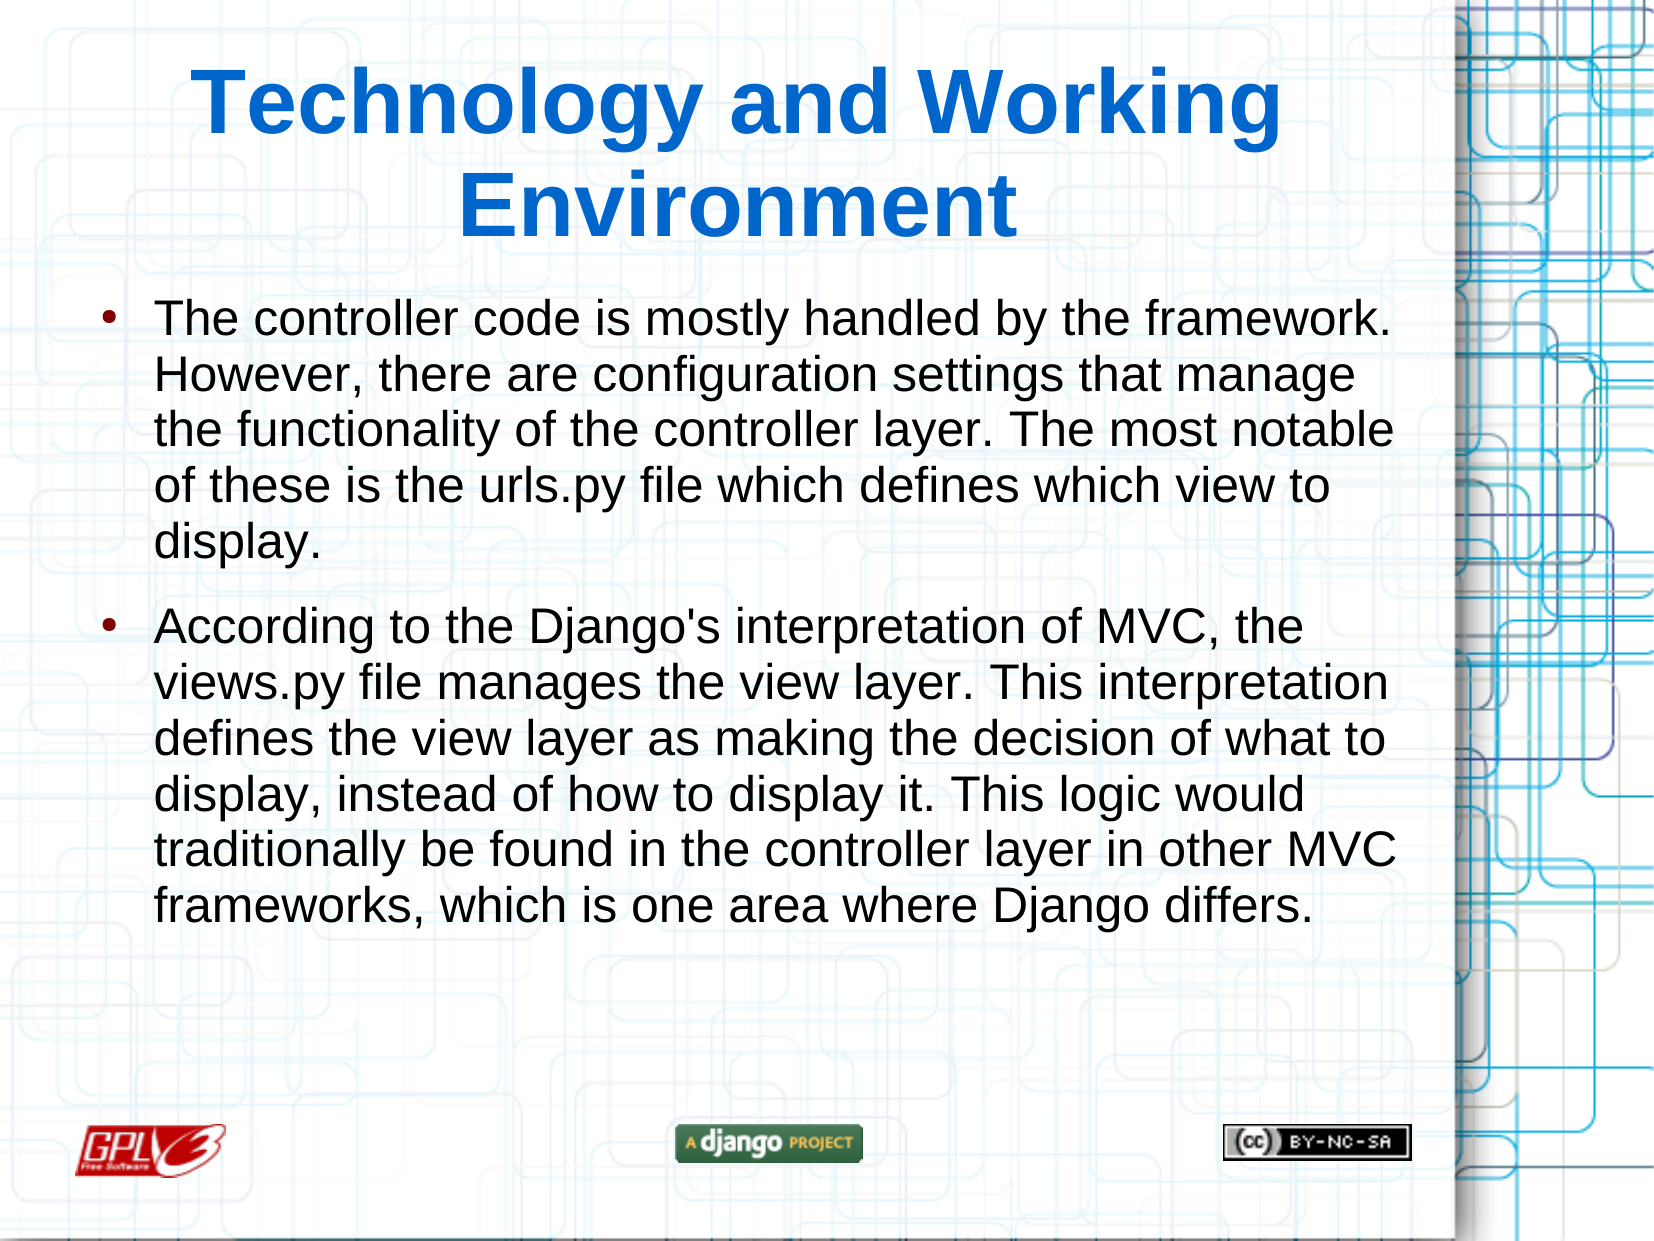

# Technology and Working Environment
The controller code is mostly handled by the framework. However, there are configuration settings that manage the functionality of the controller layer. The most notable of these is the urls.py file which defines which view to display.
According to the Django's interpretation of MVC, the views.py file manages the view layer. This interpretation defines the view layer as making the decision of what to display, instead of how to display it. This logic would traditionally be found in the controller layer in other MVC frameworks, which is one area where Django differs.